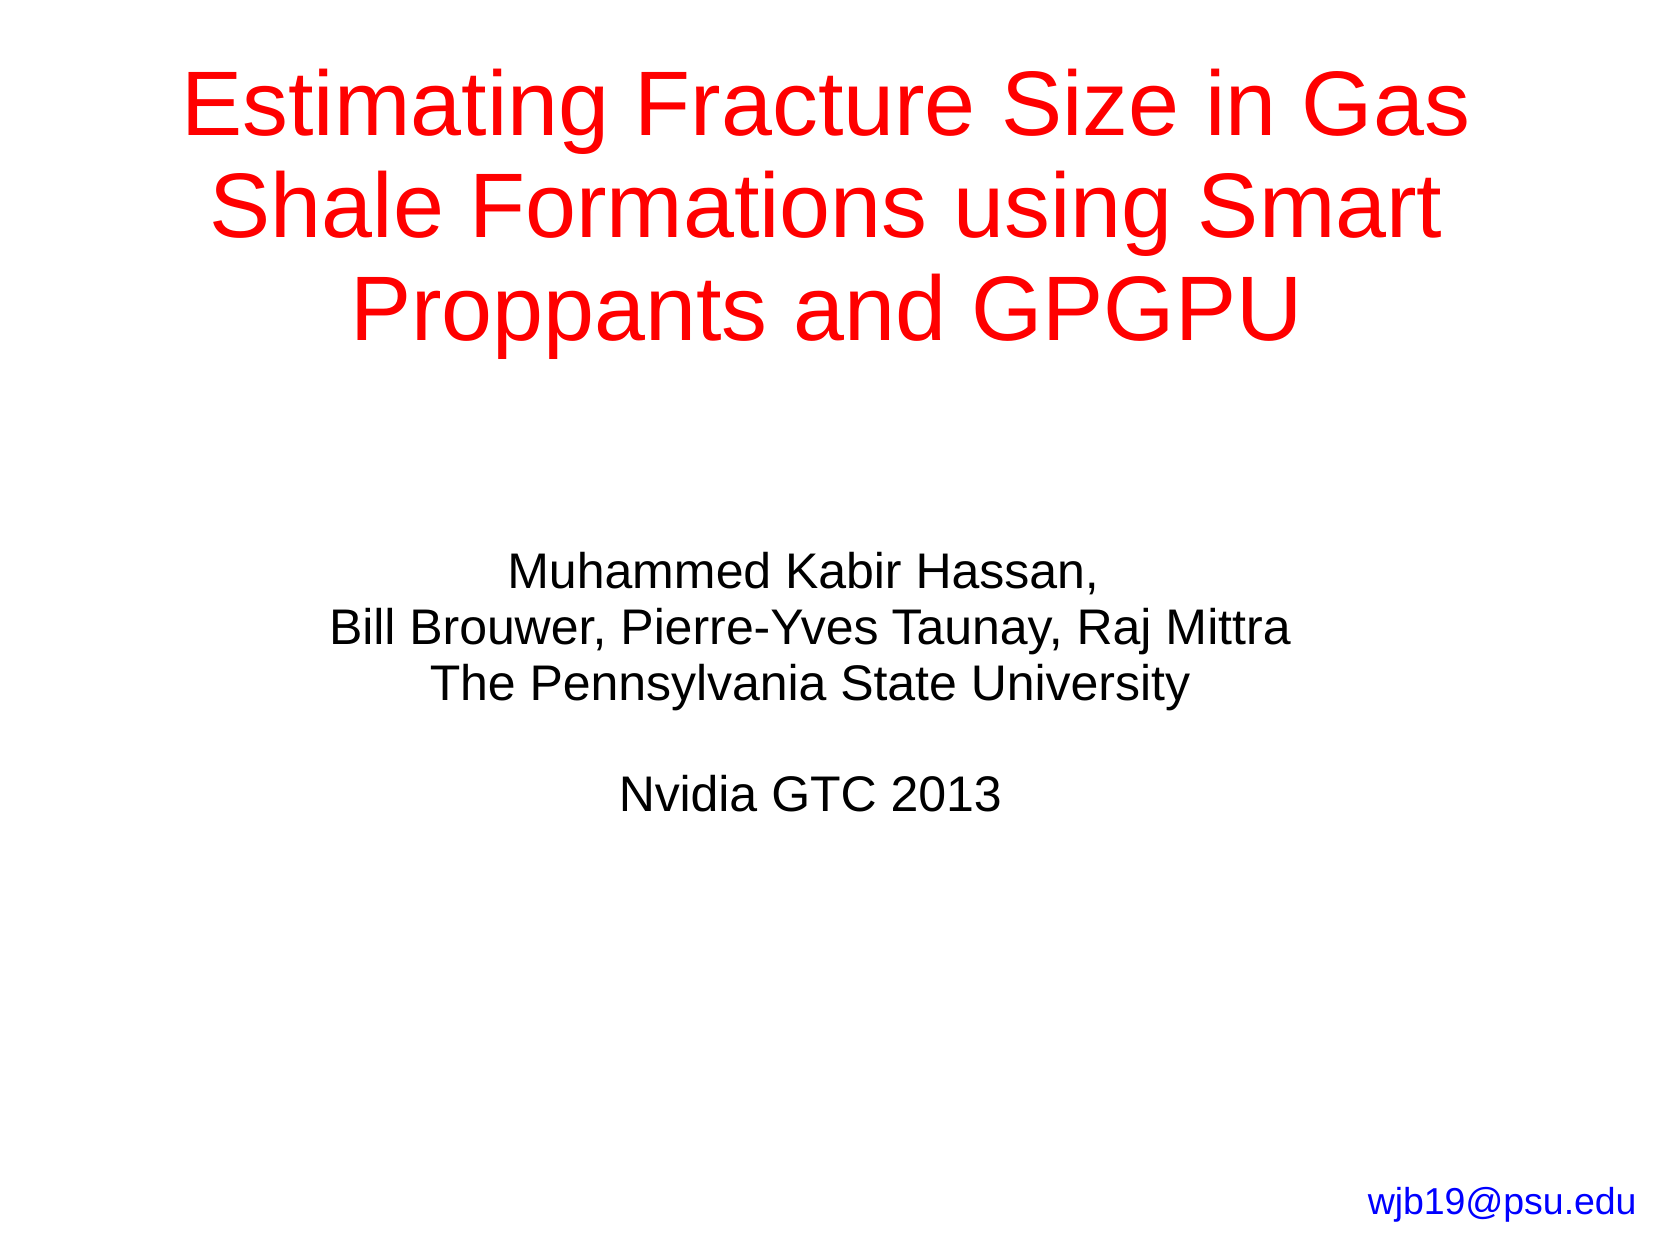

# Estimating Fracture Size in Gas Shale Formations using Smart Proppants and GPGPU
Muhammed Kabir Hassan,
Bill Brouwer, Pierre-Yves Taunay, Raj Mittra
The Pennsylvania State University
Nvidia GTC 2013
wjb19@psu.edu